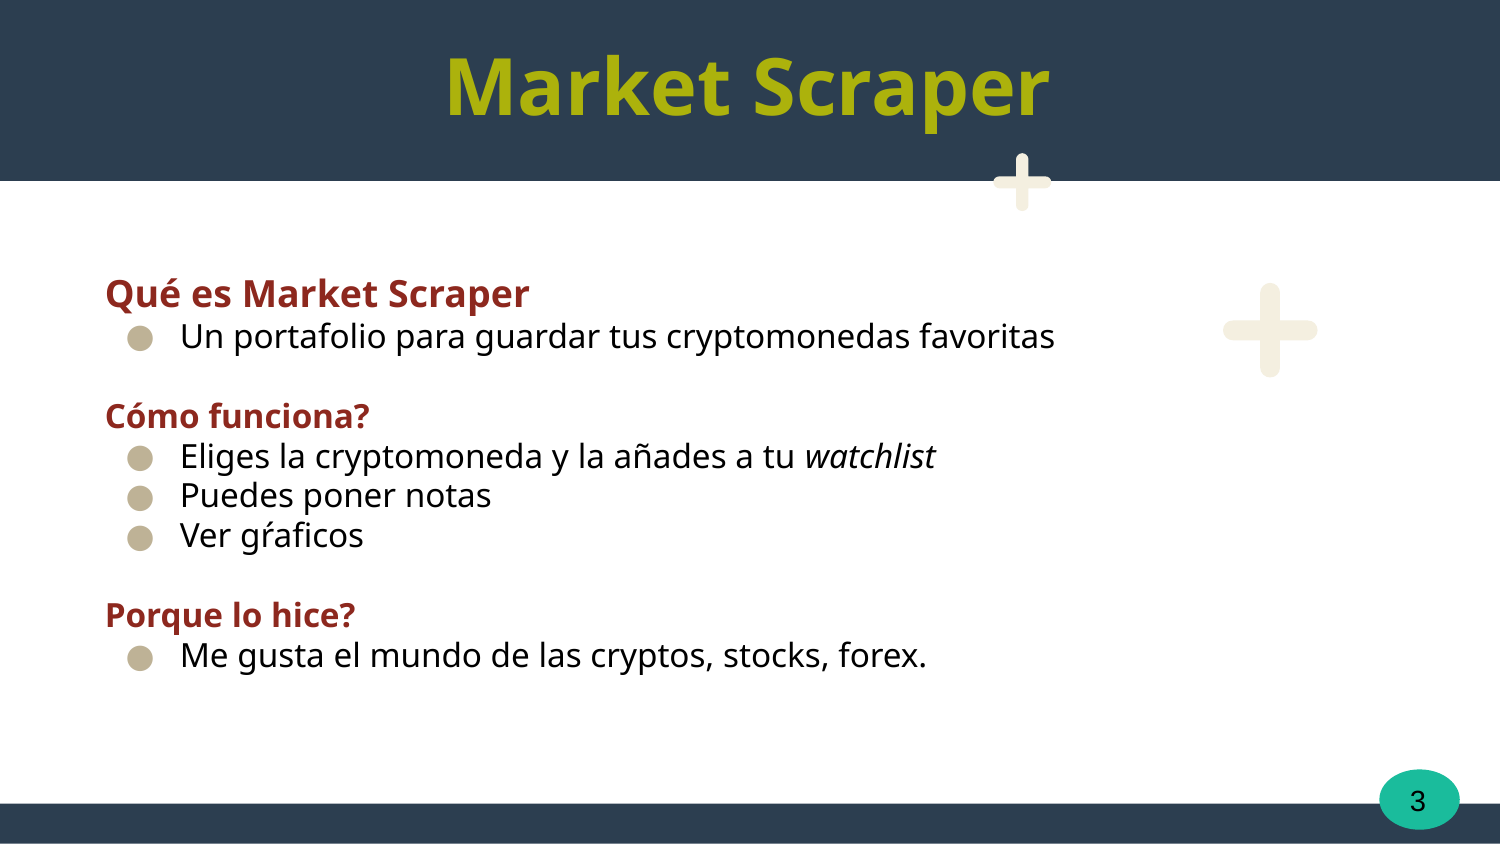

Market Scraper
Qué es Market Scraper
Un portafolio para guardar tus cryptomonedas favoritas
Cómo funciona?
Eliges la cryptomoneda y la añades a tu watchlist
Puedes poner notas
Ver gŕaficos
Porque lo hice?
Me gusta el mundo de las cryptos, stocks, forex.
3